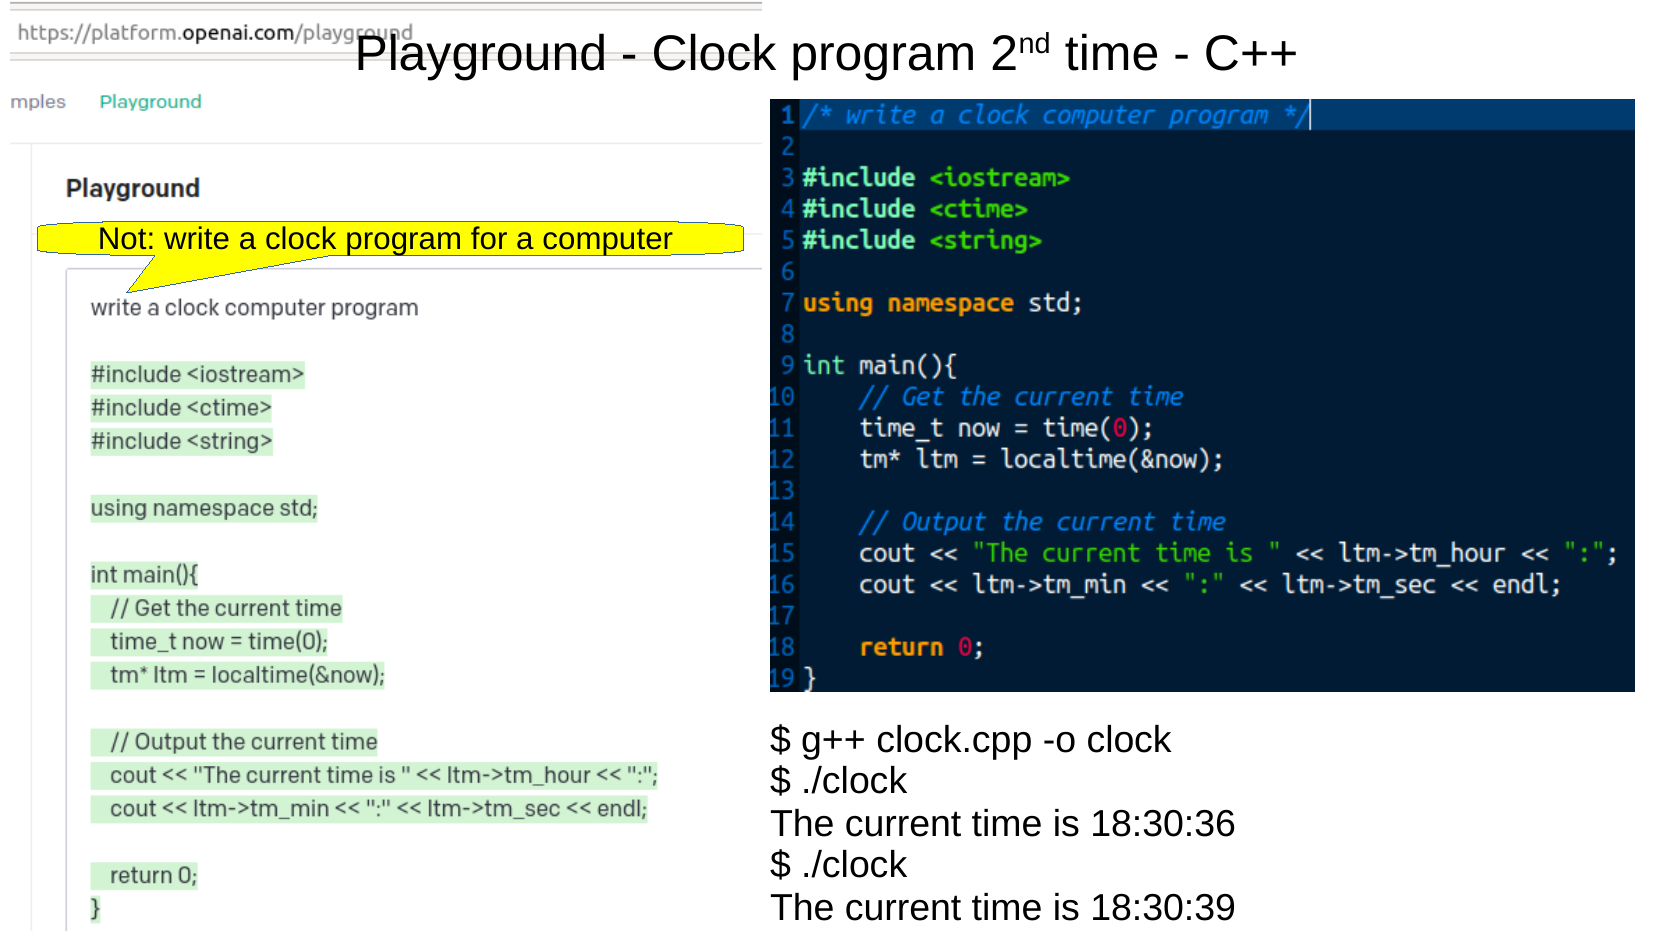

# Playground - Clock program 2nd time - C++
Not: write a clock program for a computer
$ g++ clock.cpp -o clock
$ ./clock
The current time is 18:30:36
$ ./clock
The current time is 18:30:39